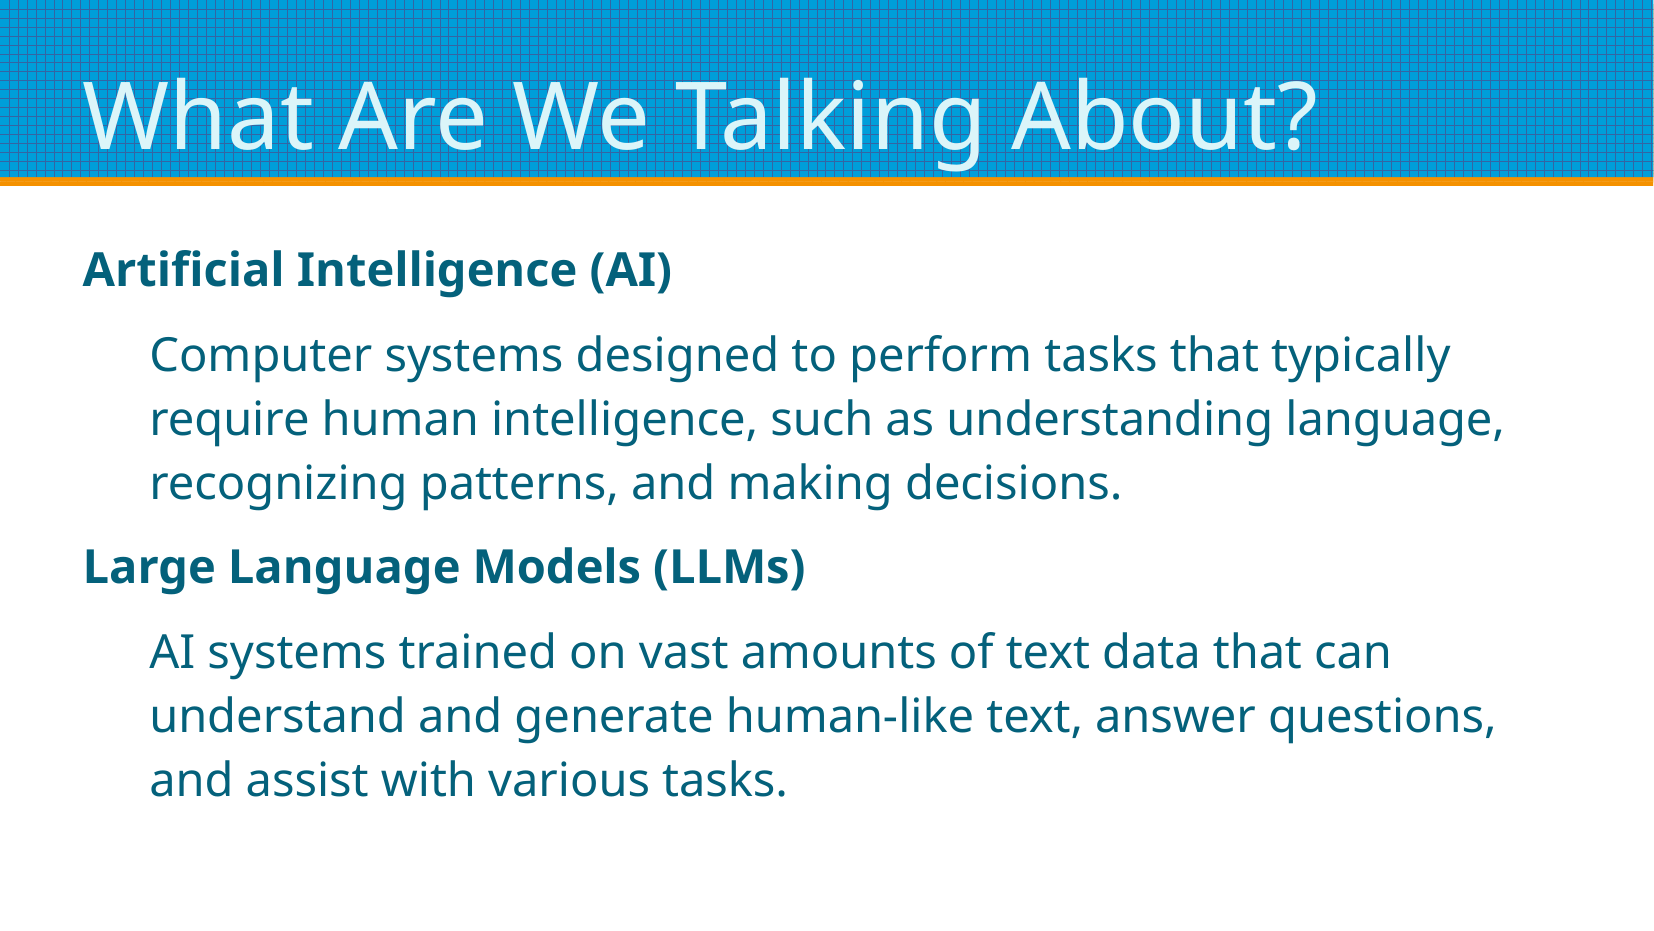

# What Are We Talking About?
Artificial Intelligence (AI)
Computer systems designed to perform tasks that typically require human intelligence, such as understanding language, recognizing patterns, and making decisions.
Large Language Models (LLMs)
AI systems trained on vast amounts of text data that can understand and generate human-like text, answer questions, and assist with various tasks.